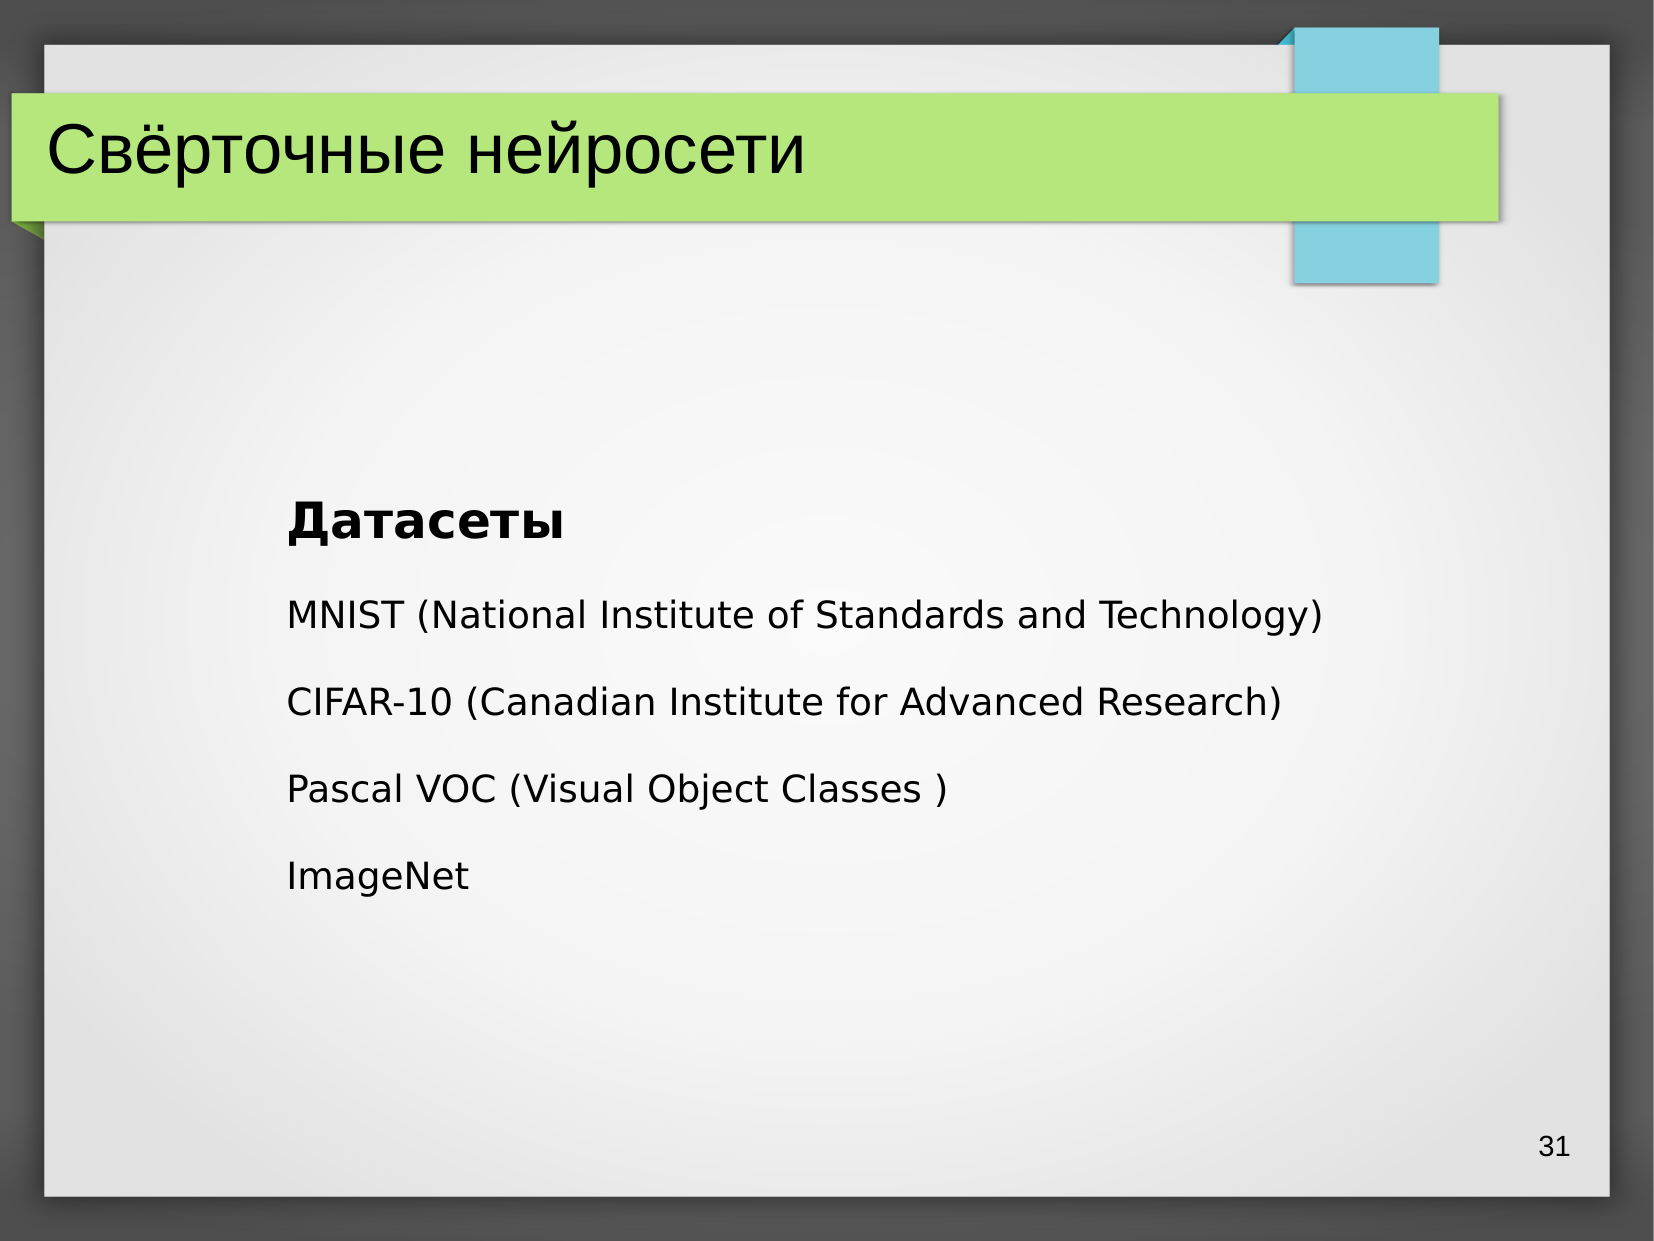

# Свёрточные нейросети
Датасеты
MNIST (National Institute of Standards and Technology)
CIFAR-10 (Canadian Institute for Advanced Research)
Pascal VOC (Visual Object Classes )
ImageNet
31